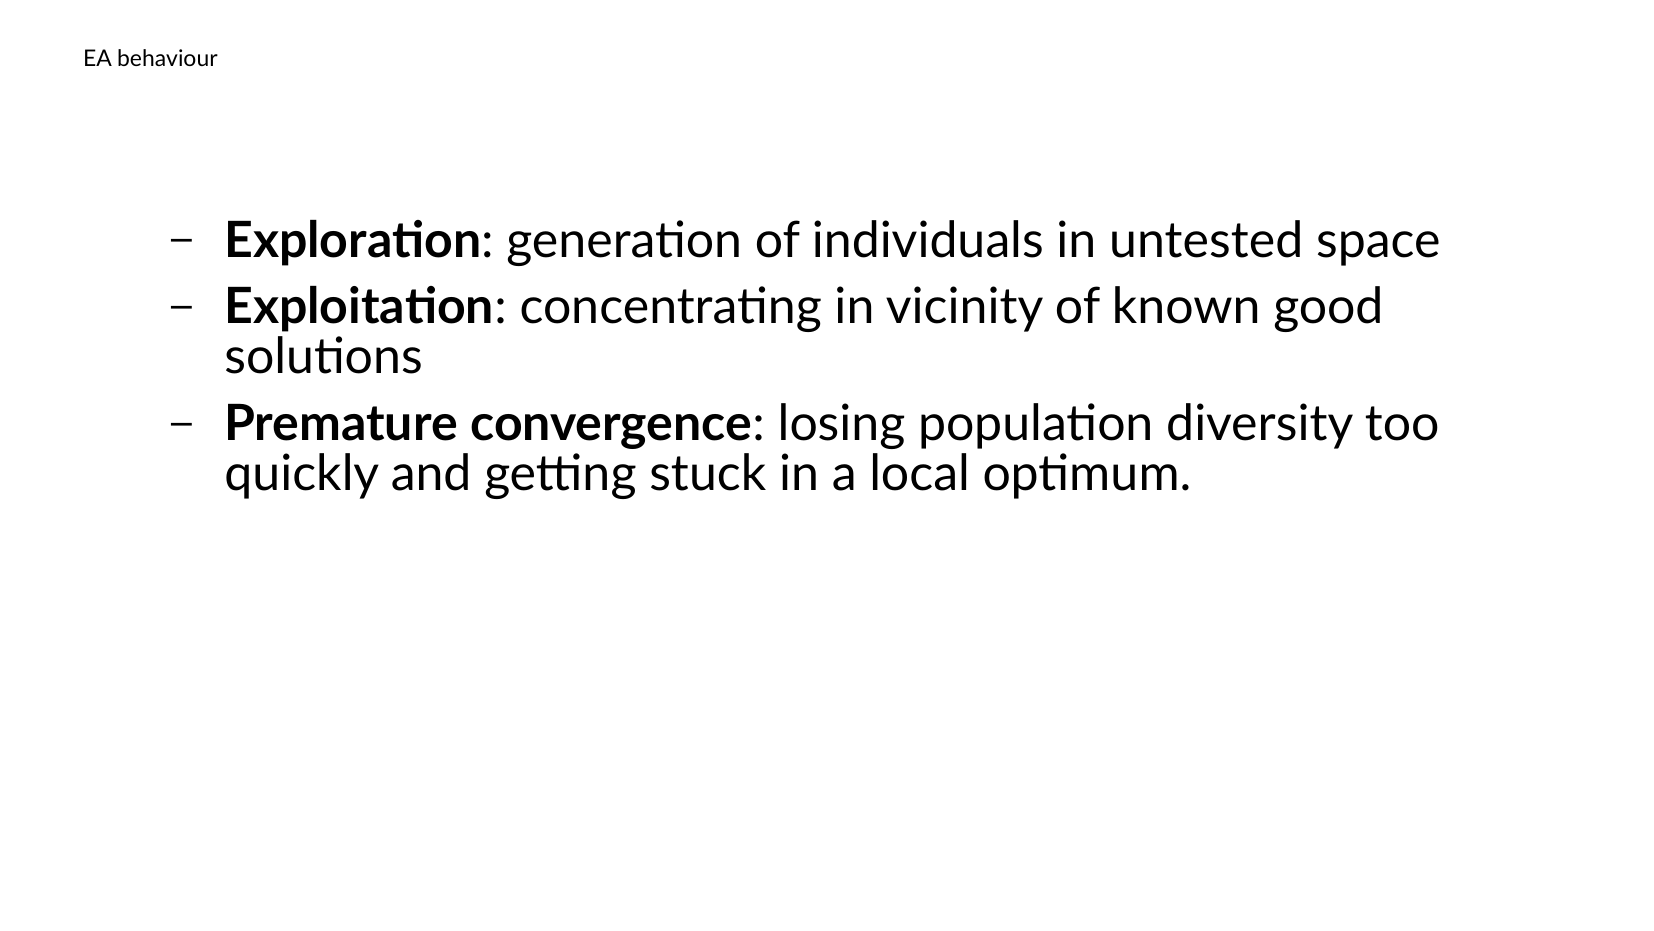

# EA behaviour
Exploration: generation of individuals in untested space
Exploitation: concentrating in vicinity of known good solutions
Premature convergence: losing population diversity too quickly and getting stuck in a local optimum.